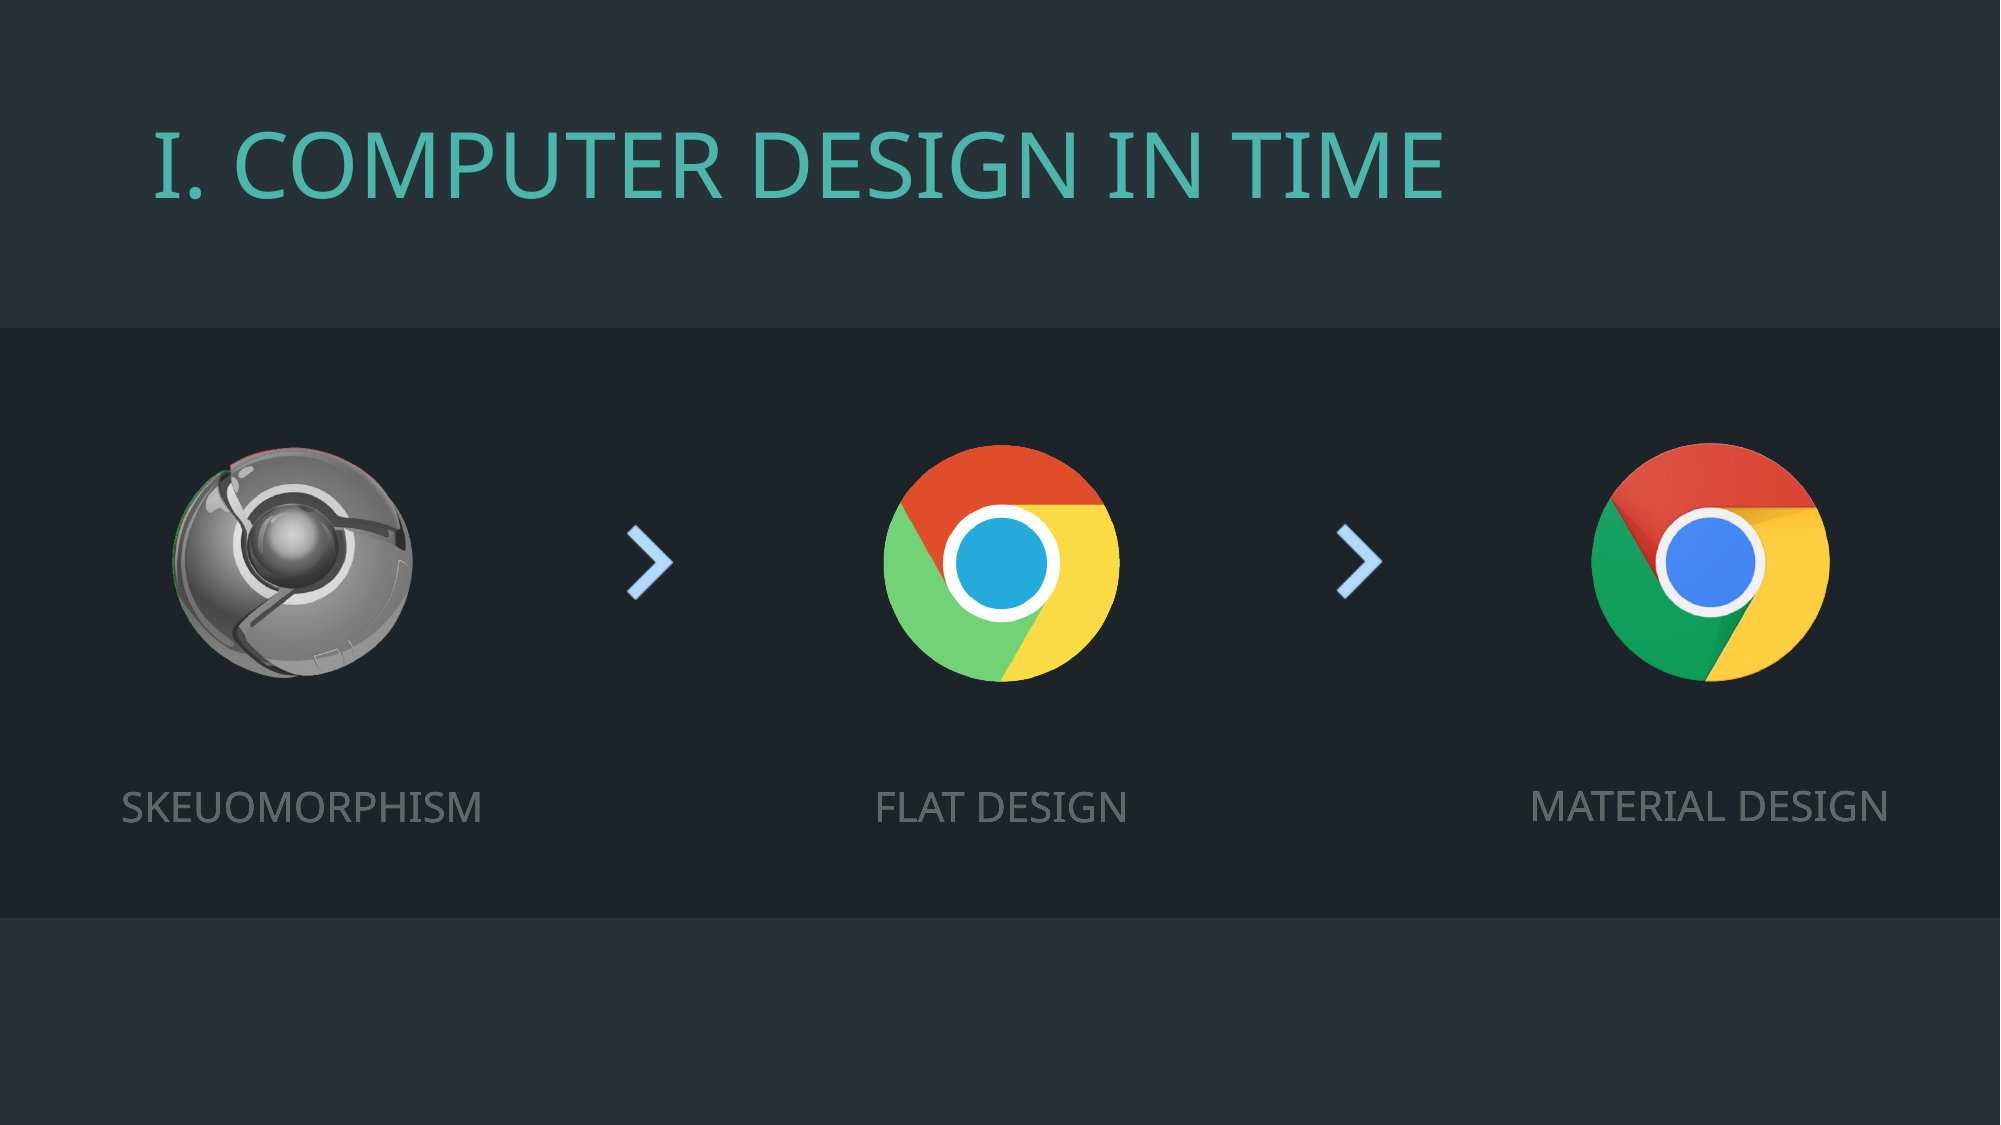

# I. Computer Design in time
MATERIAL DESIGN
MATERIAL DESIGN
Skeuomorphism
Skeuomorphism
FLAT DESIGN
FLAT DESIGN